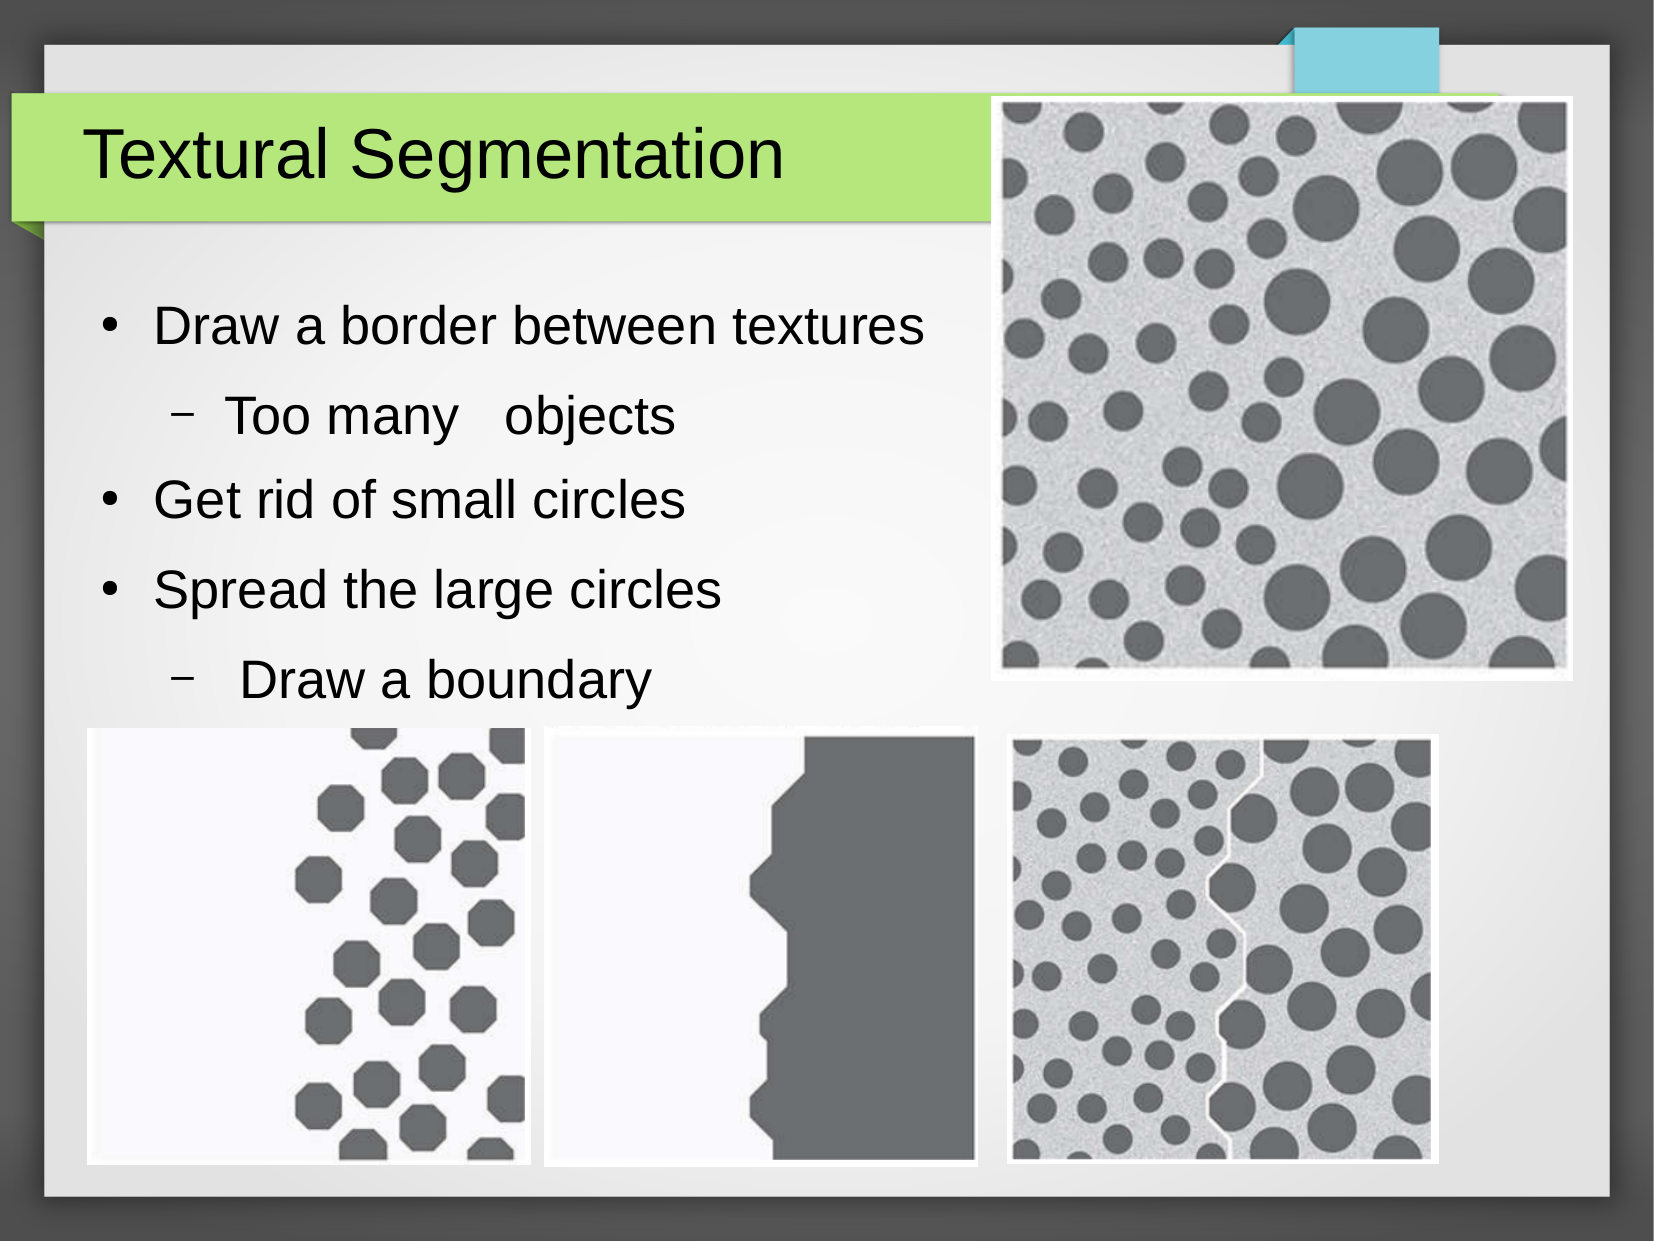

# Textural Segmentation
Draw a border between textures
Too many objects
Get rid of small circles
Spread the large circles
 Draw a boundary